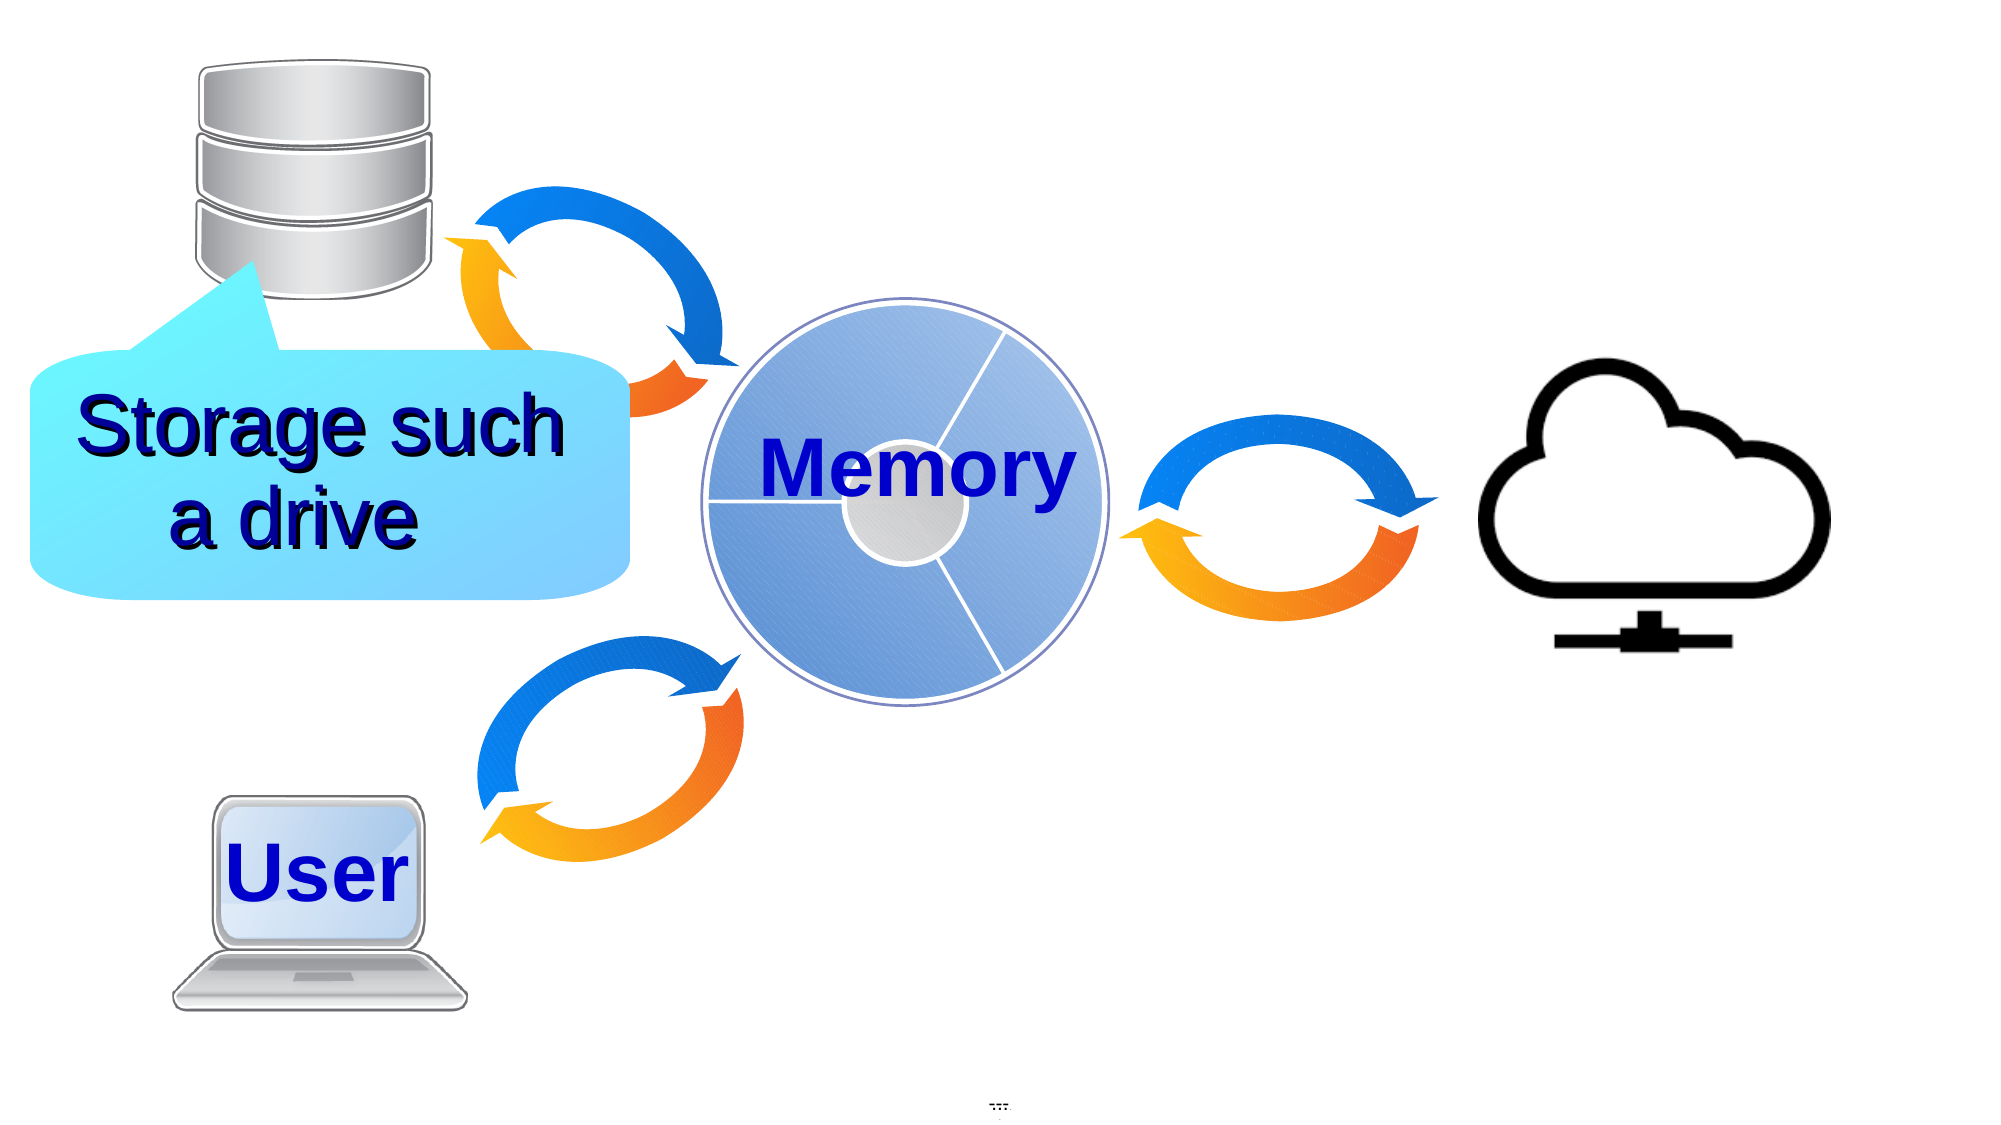

Storage such
 a drive
Memory
#
User